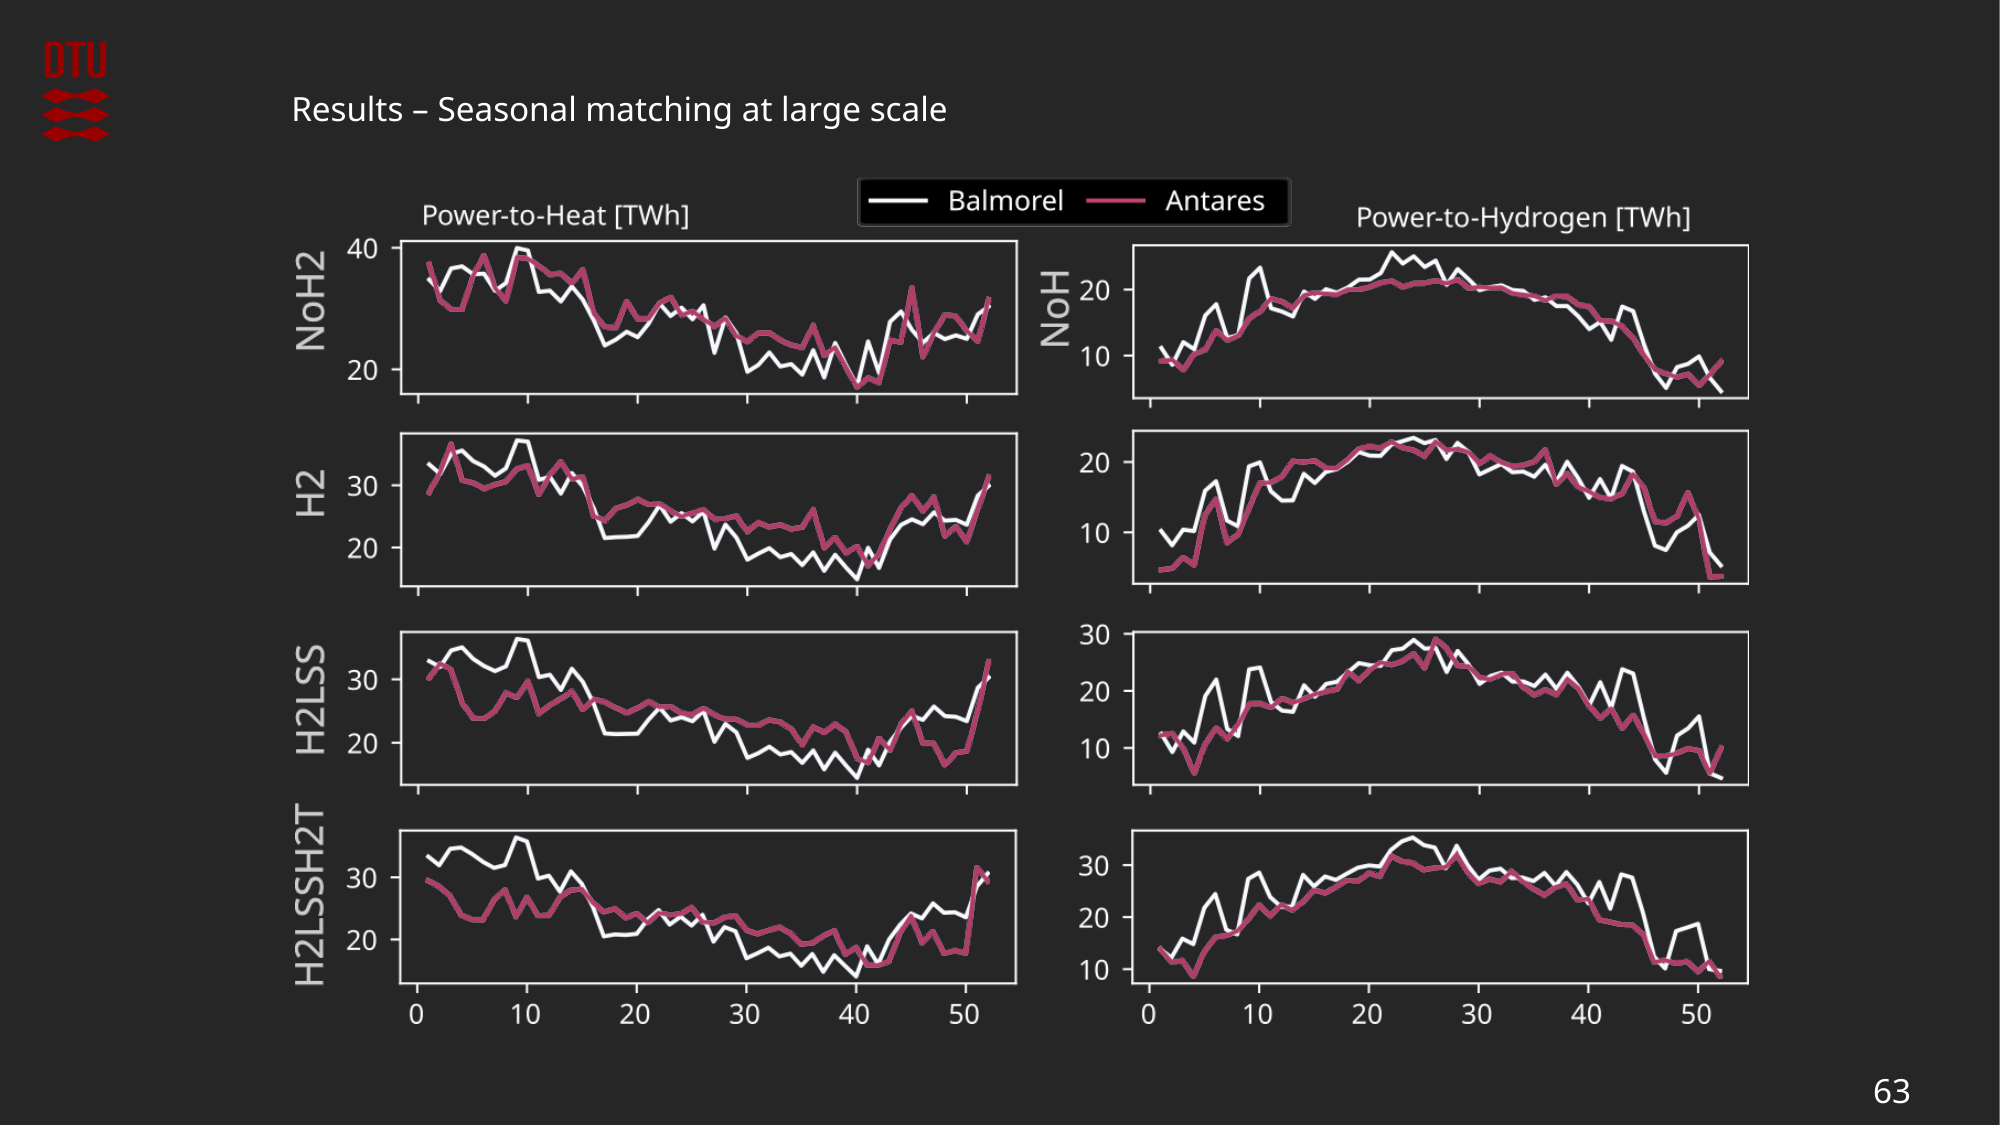

# Results – Seasonal matching at large scale